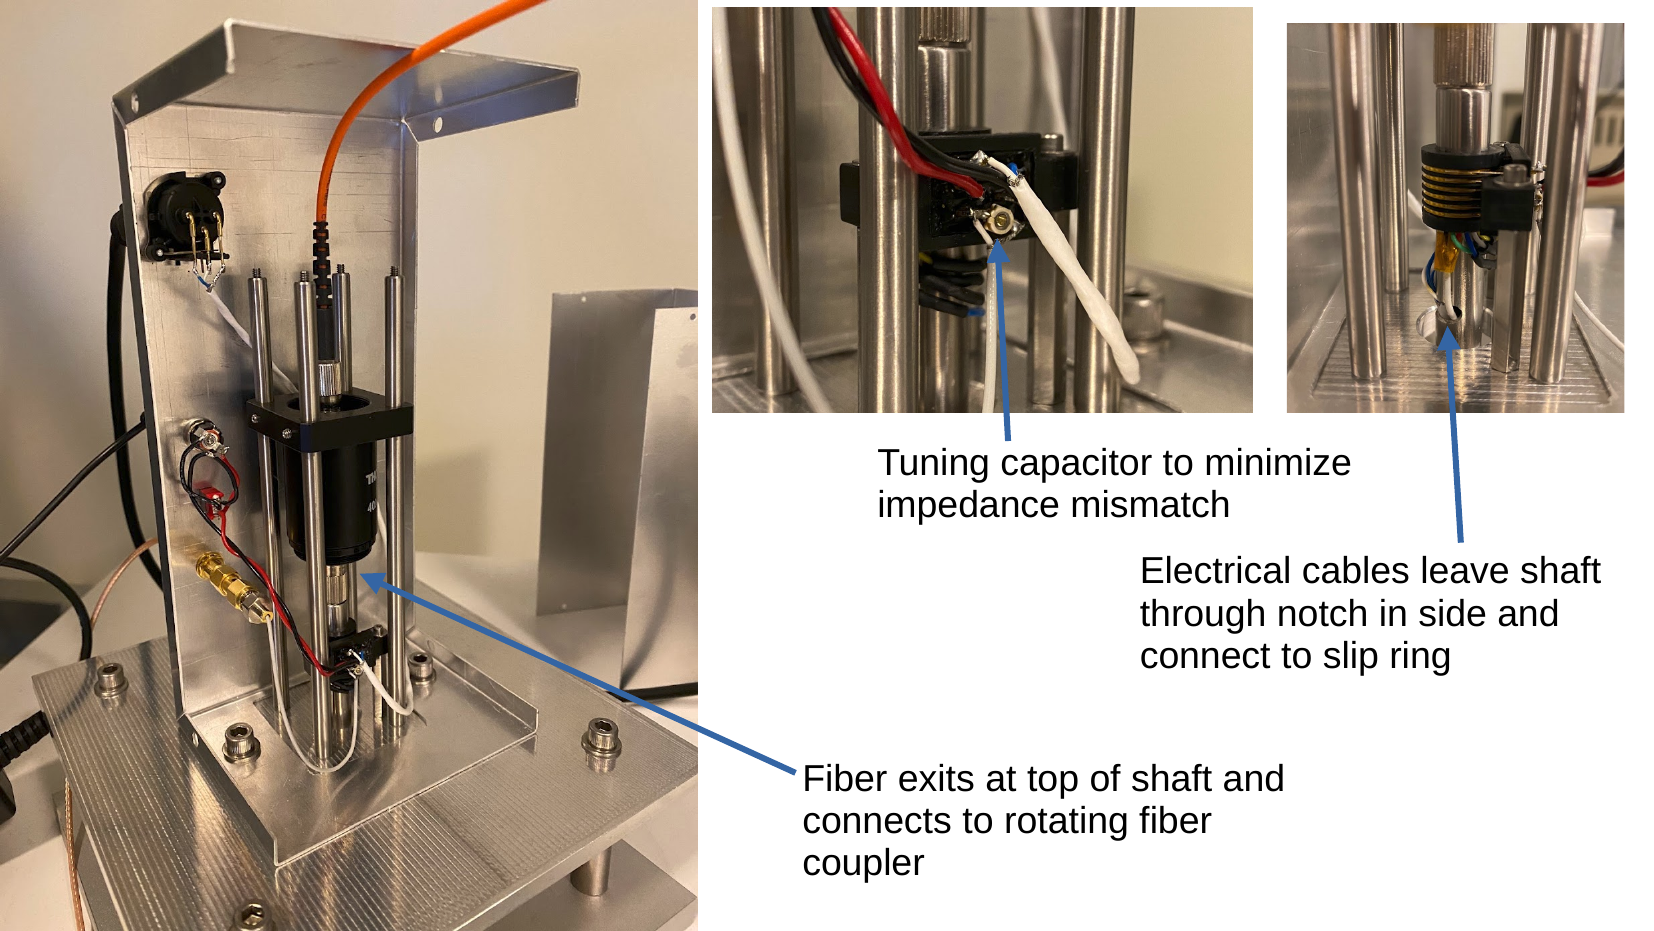

Tuning capacitor to minimize impedance mismatch
Electrical cables leave shaft through notch in side and connect to slip ring
Fiber exits at top of shaft and connects to rotating fiber coupler